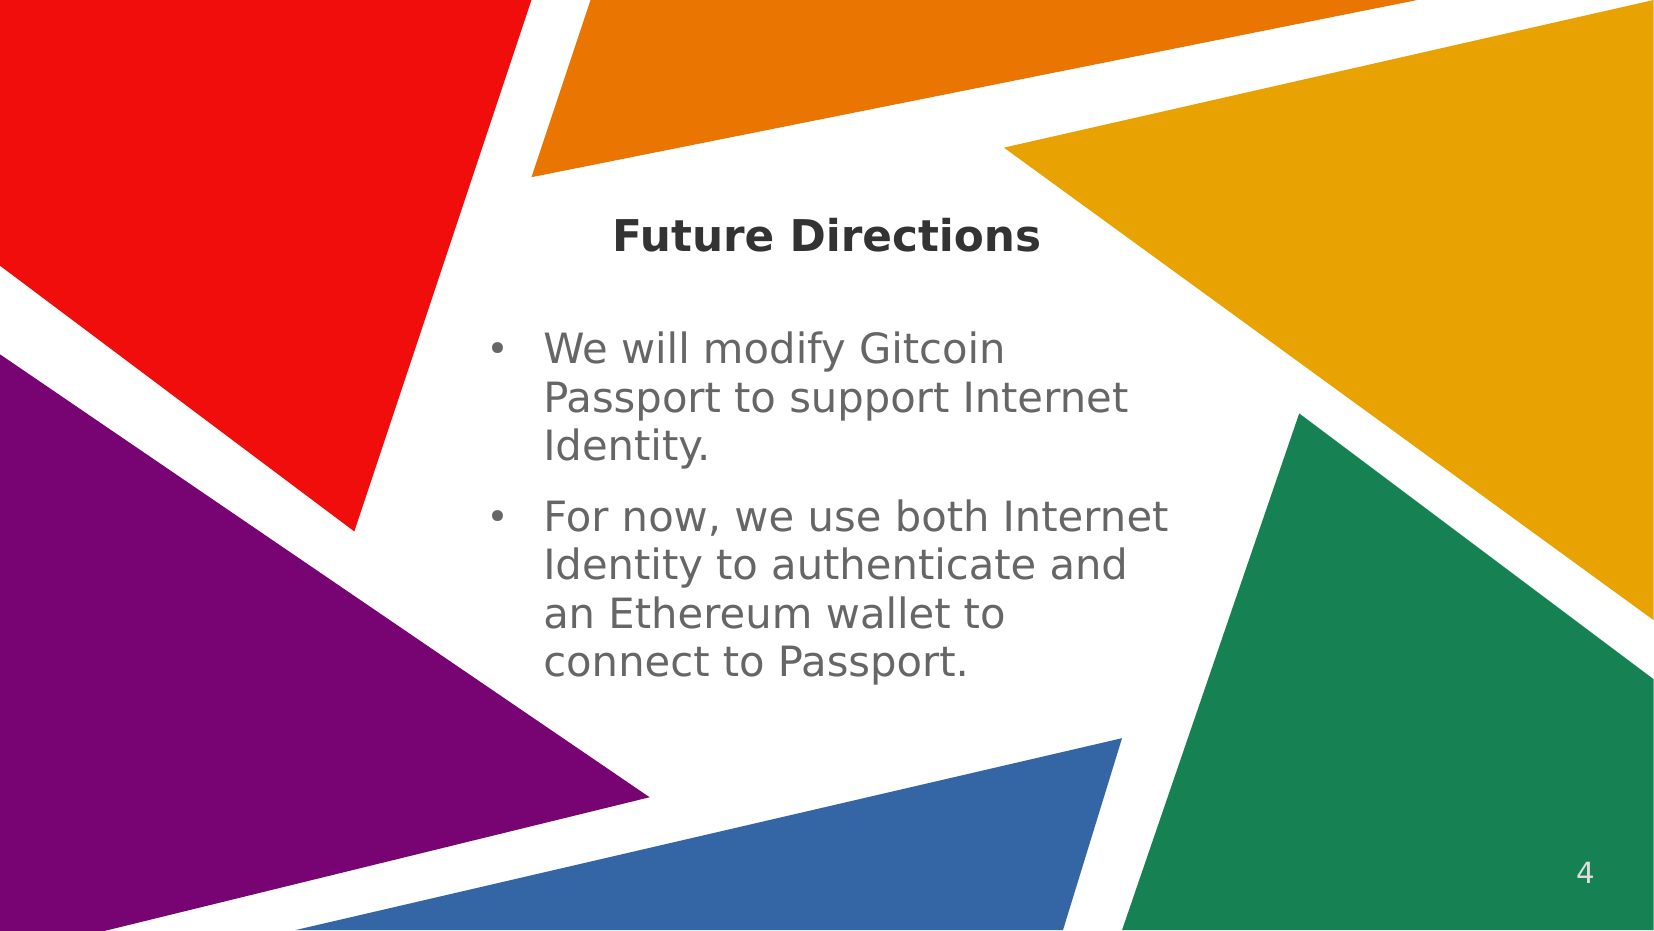

# Future Directions
We will modify Gitcoin Passport to support Internet Identity.
For now, we use both Internet Identity to authenticate and an Ethereum wallet to connect to Passport.
4